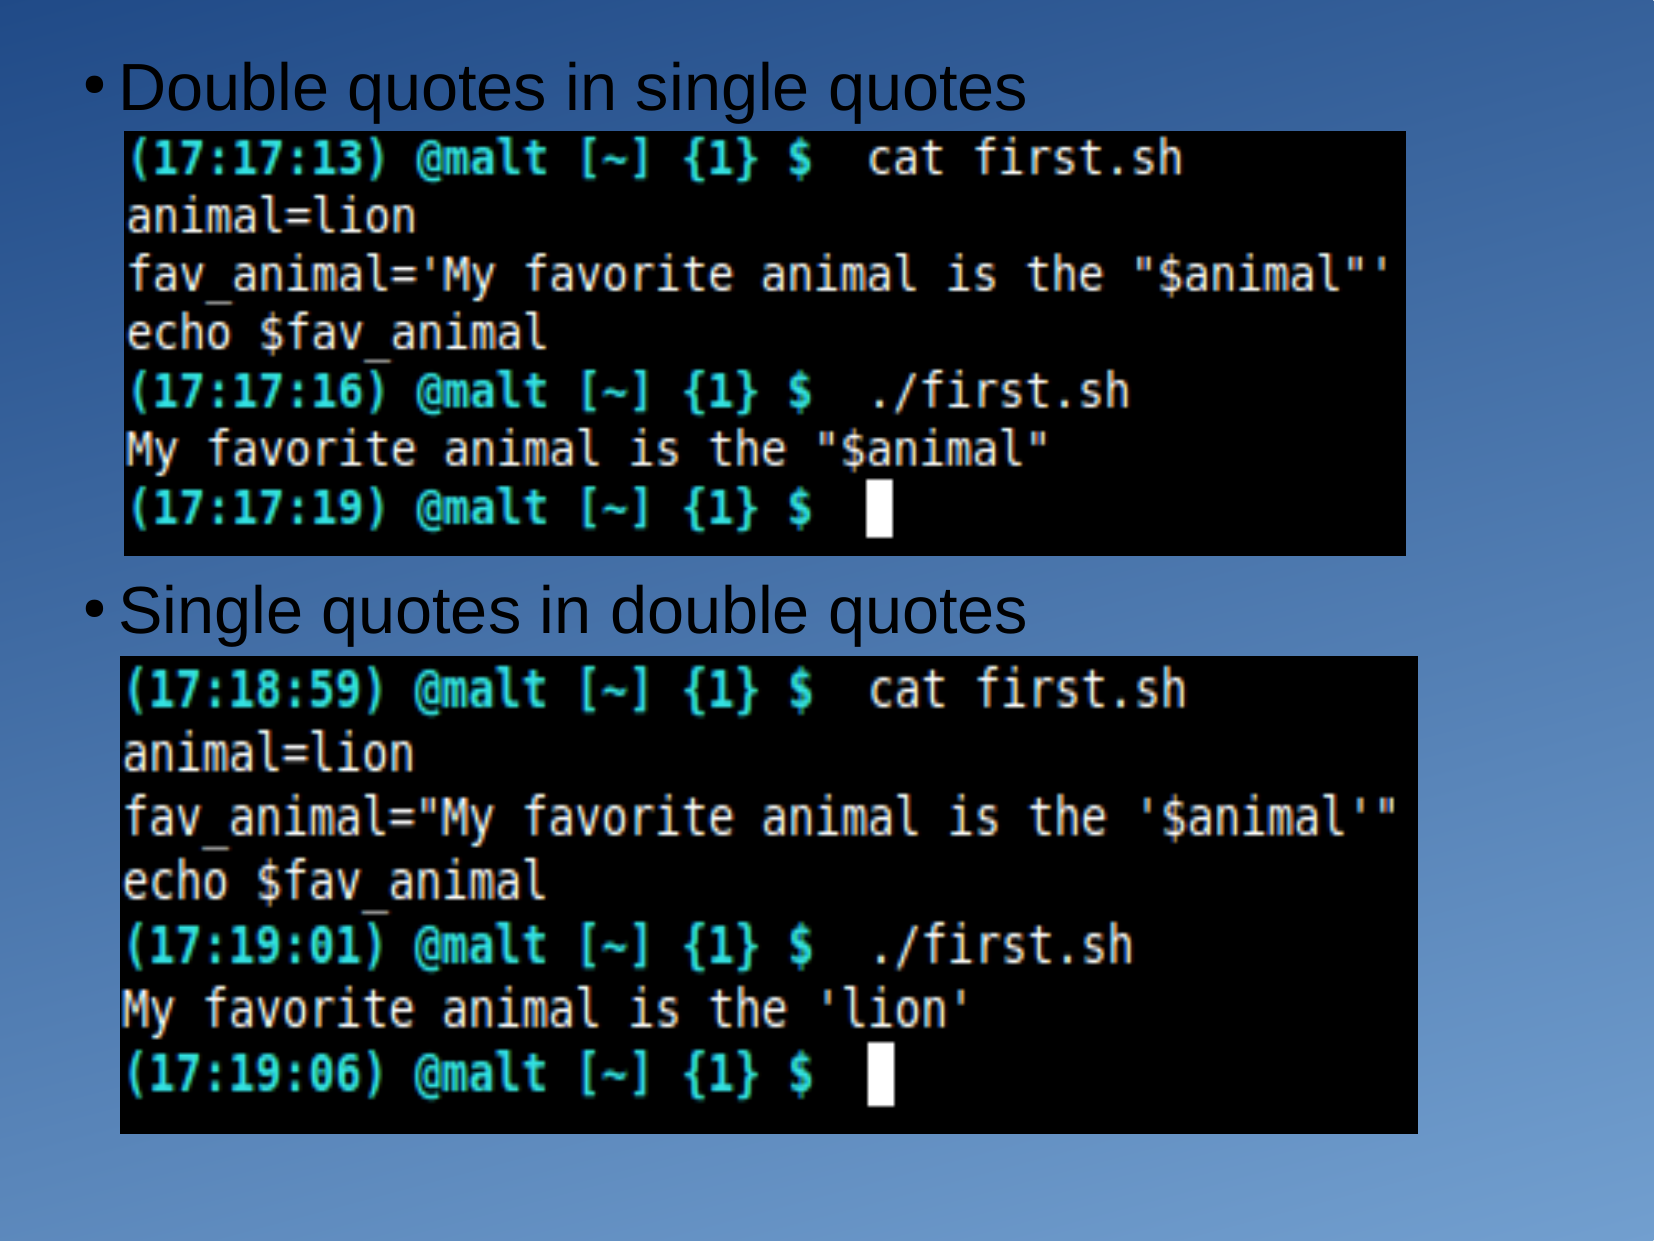

# Double quotes in single quotes
Single quotes in double quotes